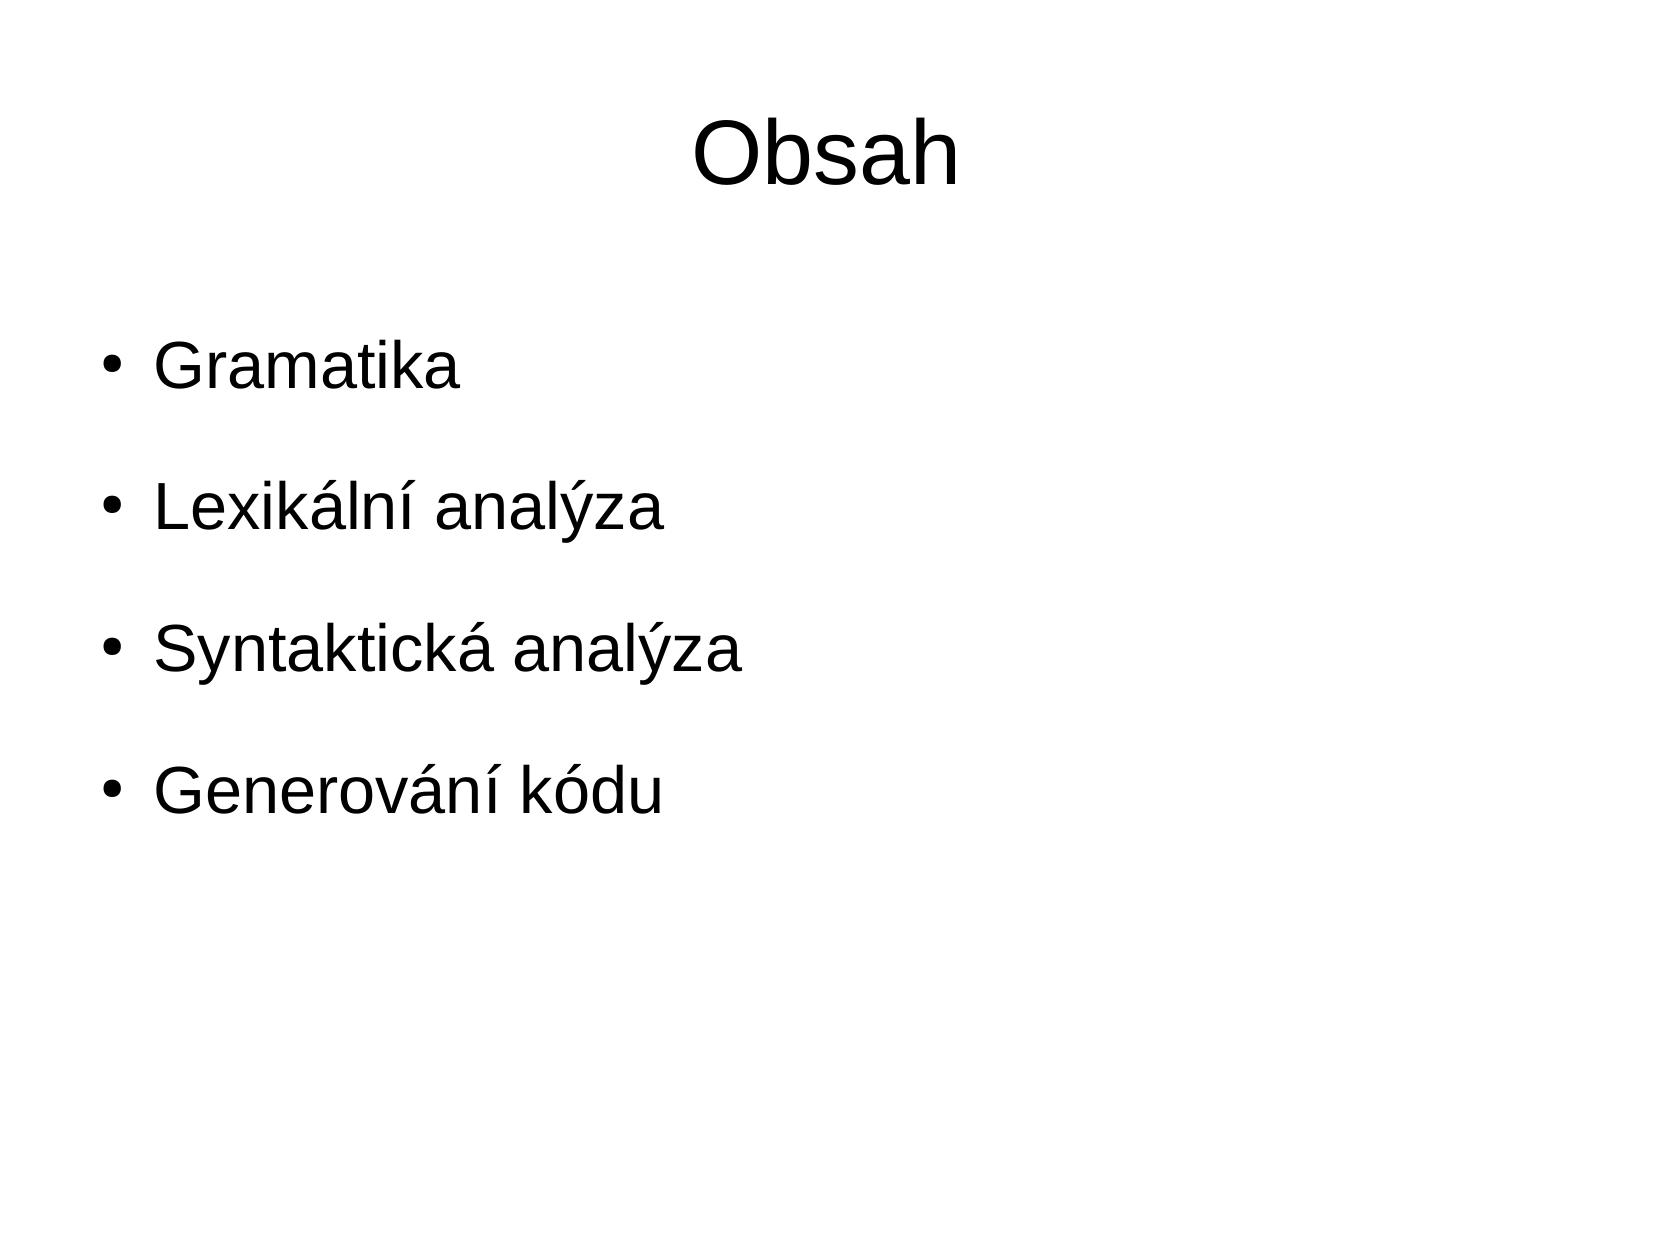

# Obsah
Gramatika
Lexikální analýza
Syntaktická analýza
Generování kódu